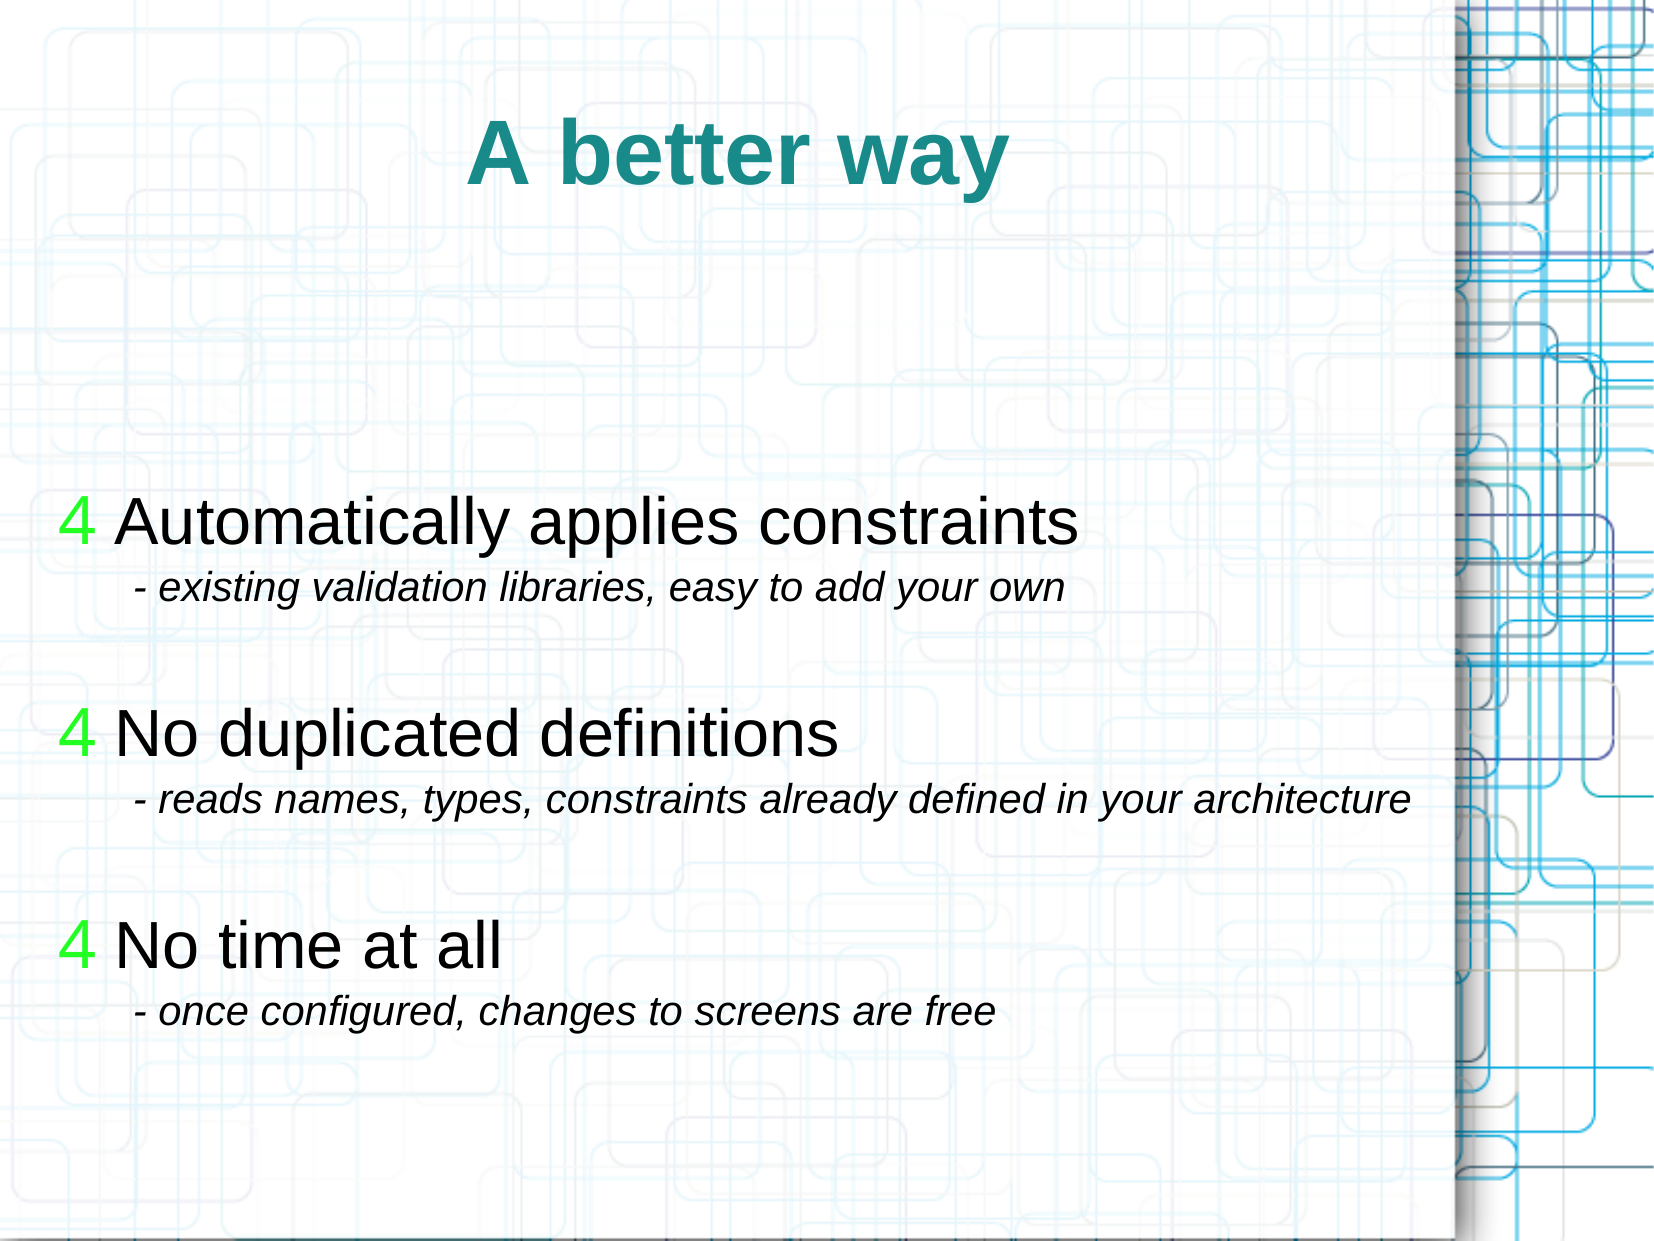

# A better way
4 Automatically applies constraints
	- existing validation libraries, easy to add your own
4 No duplicated definitions
	- reads names, types, constraints already defined in your architecture
4 No time at all
	- once configured, changes to screens are free